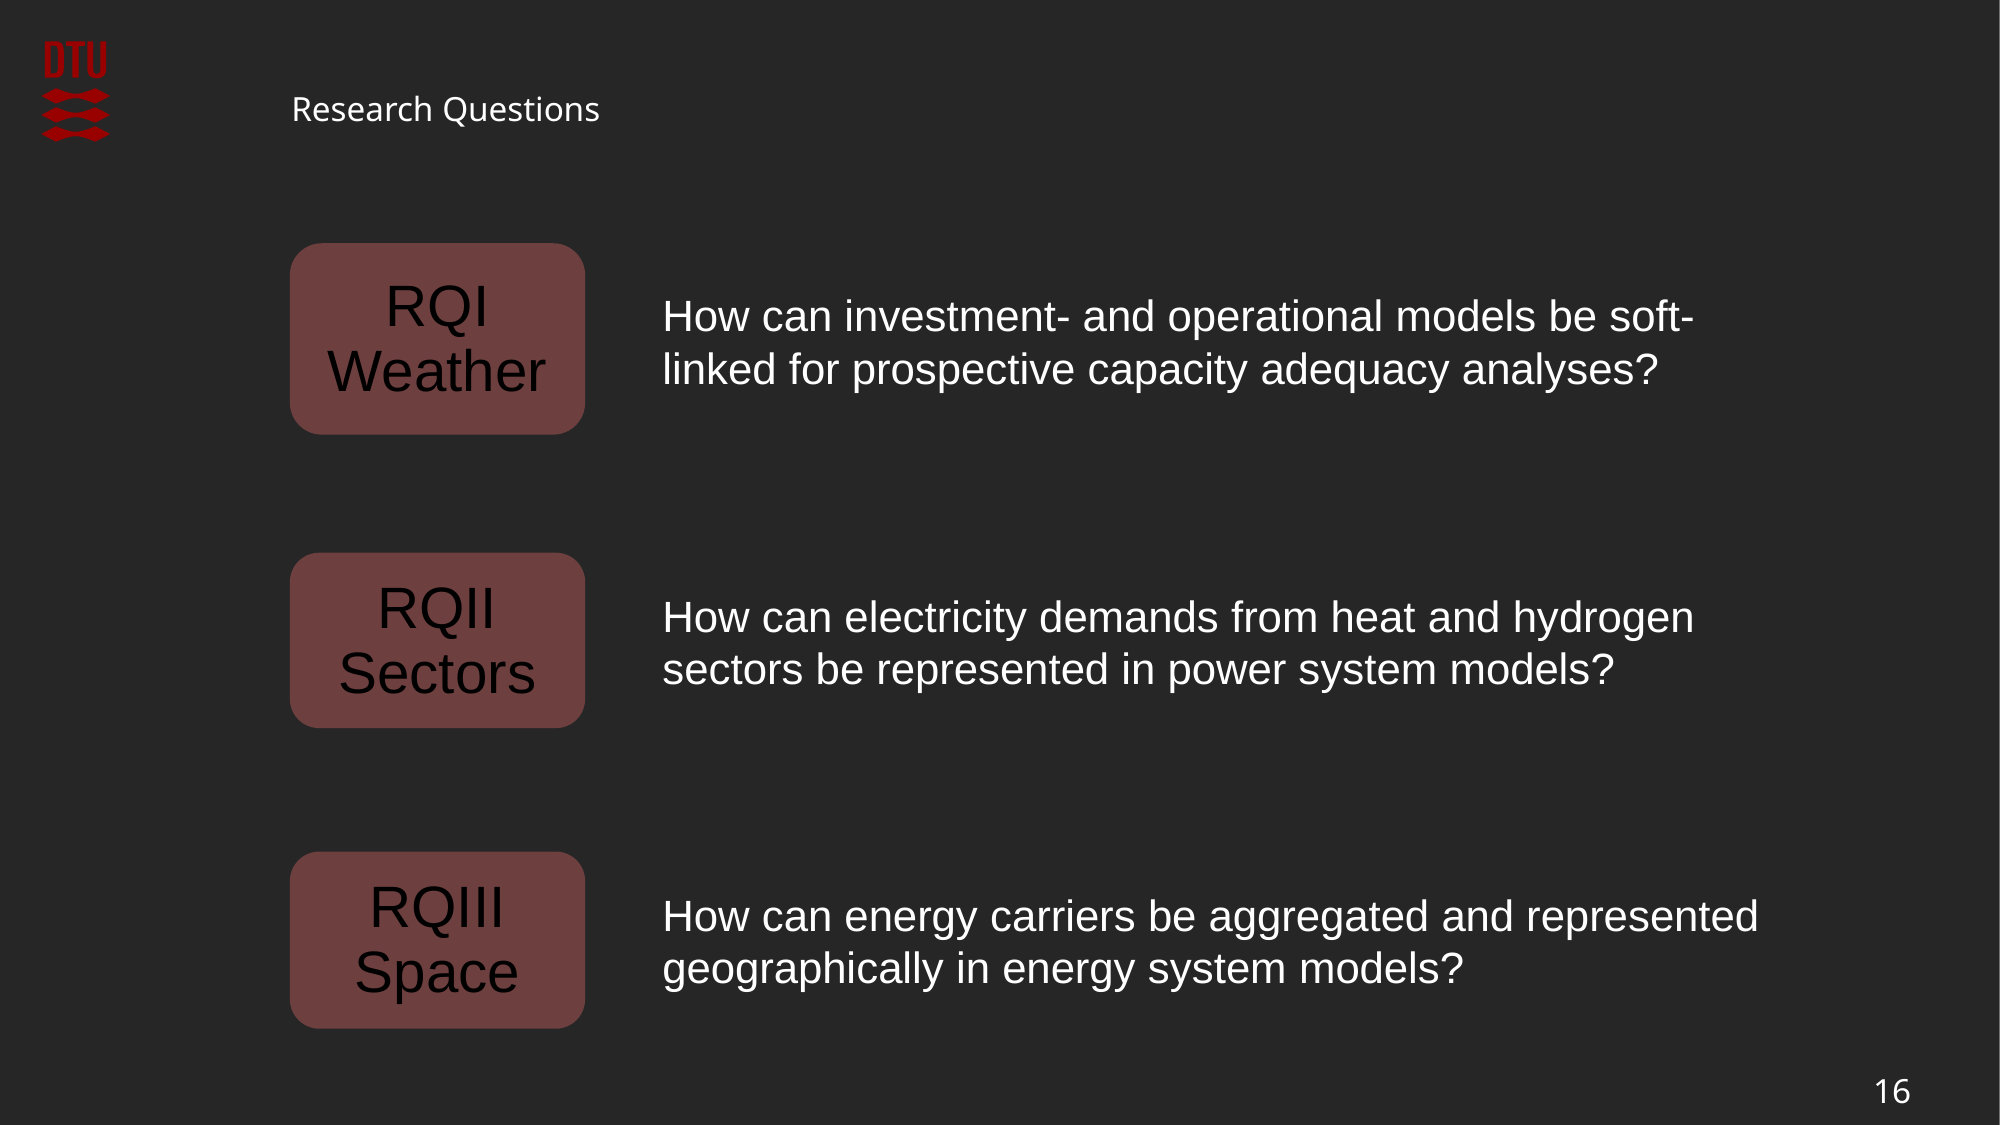

Research Questions
RQI
Weather
# How can investment- and operational models be soft-linked for prospective capacity adequacy analyses?
RQII
Sectors
How can electricity demands from heat and hydrogen sectors be represented in power system models?
RQIII
Space
How can energy carriers be aggregated and represented geographically in energy system models?